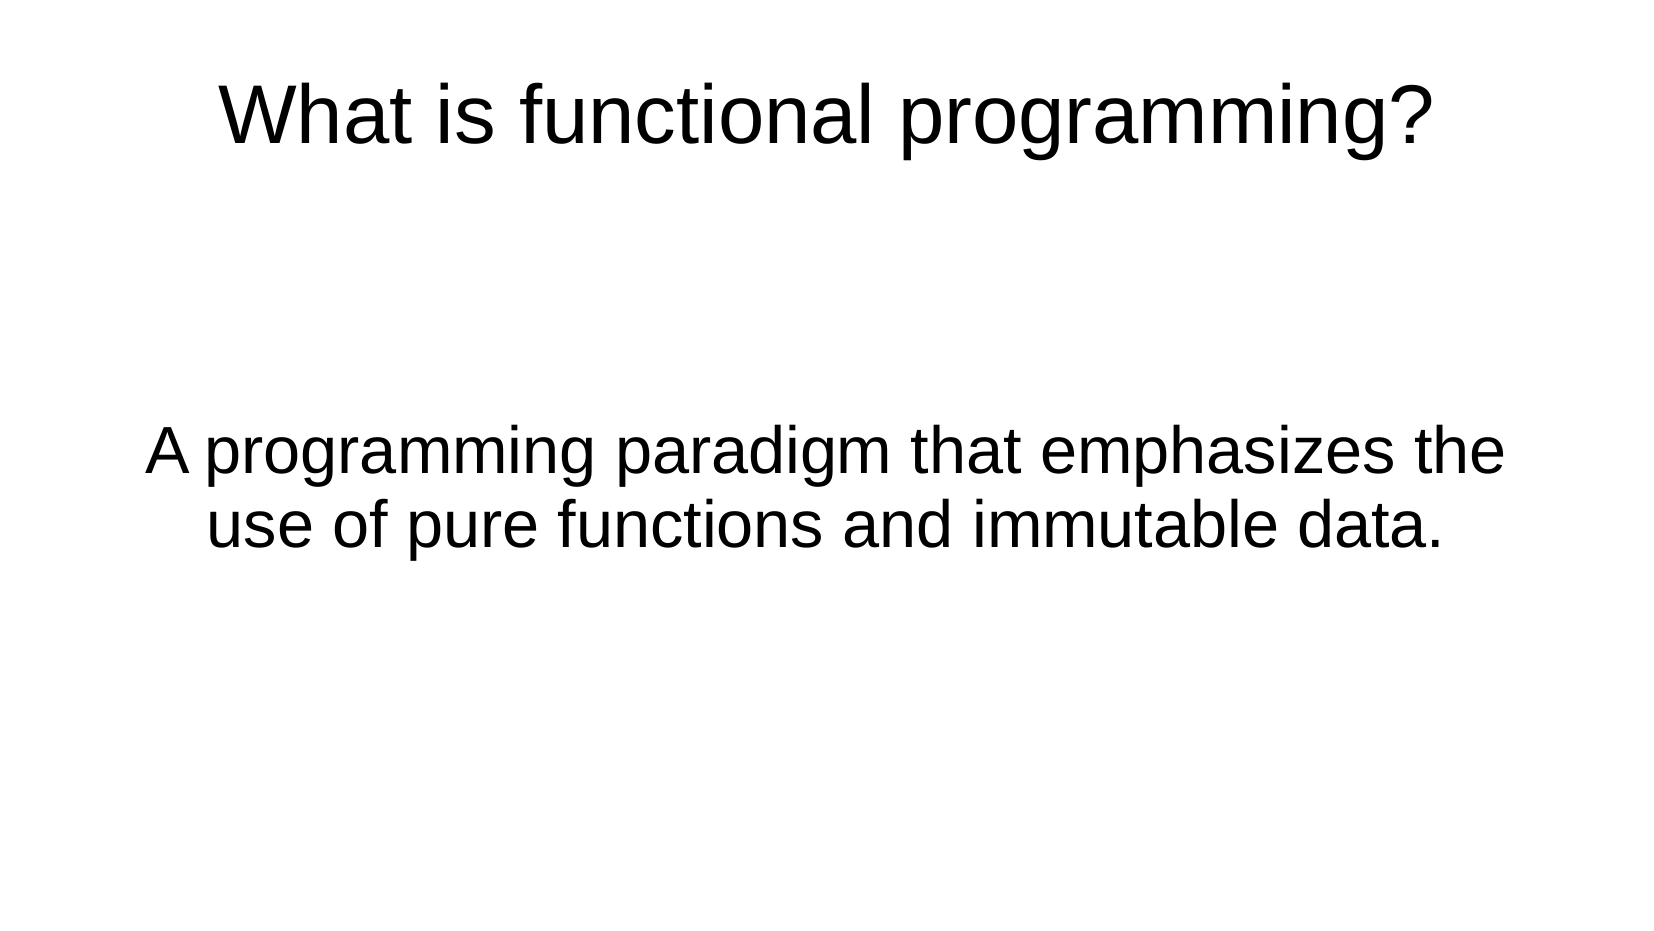

# What is functional programming?
A programming paradigm that emphasizes the use of pure functions and immutable data.